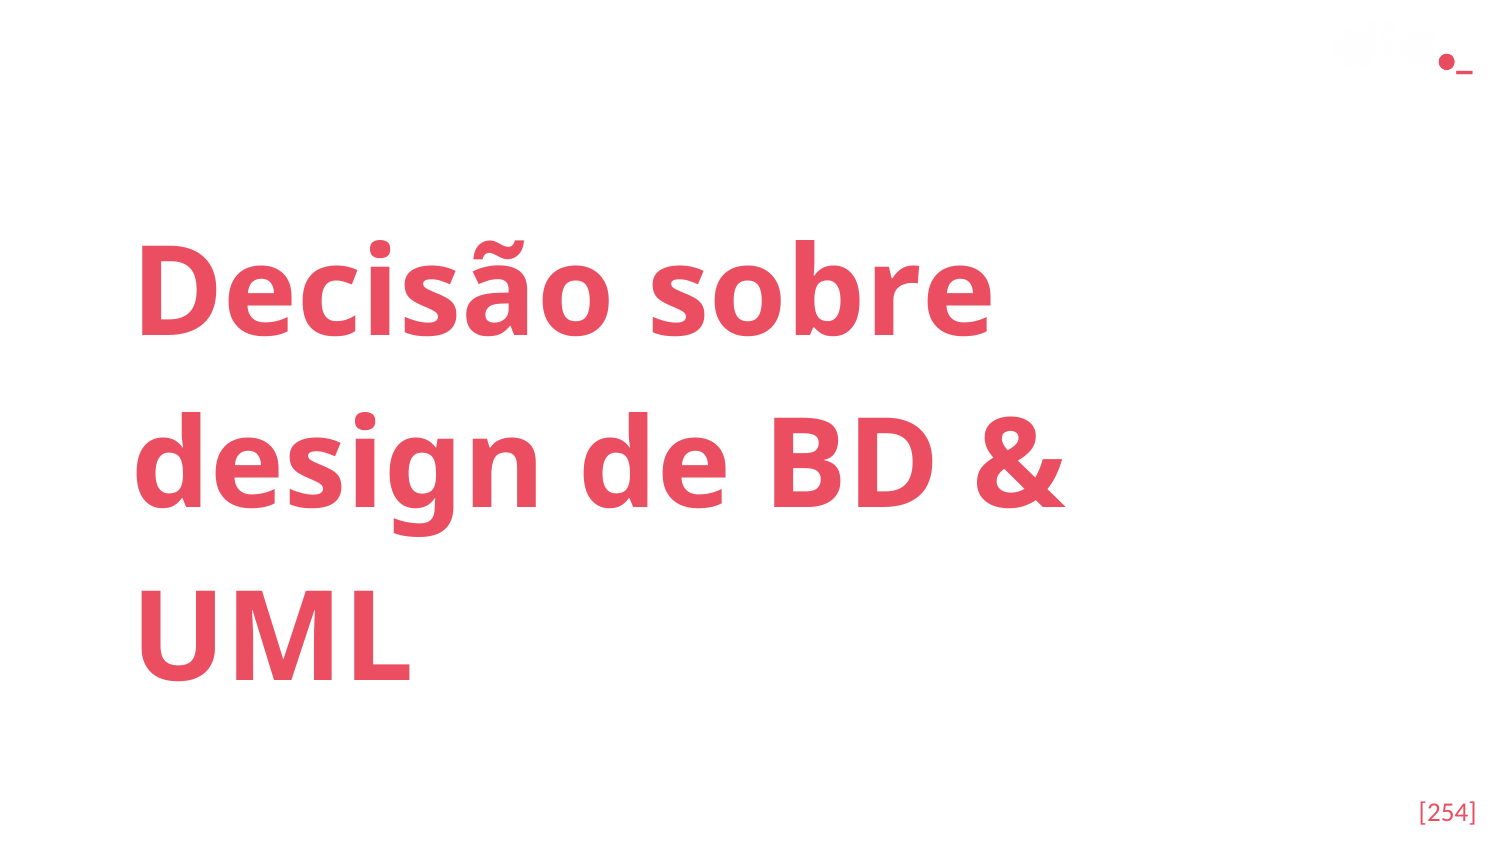

Decisão sobre design de BD & UML